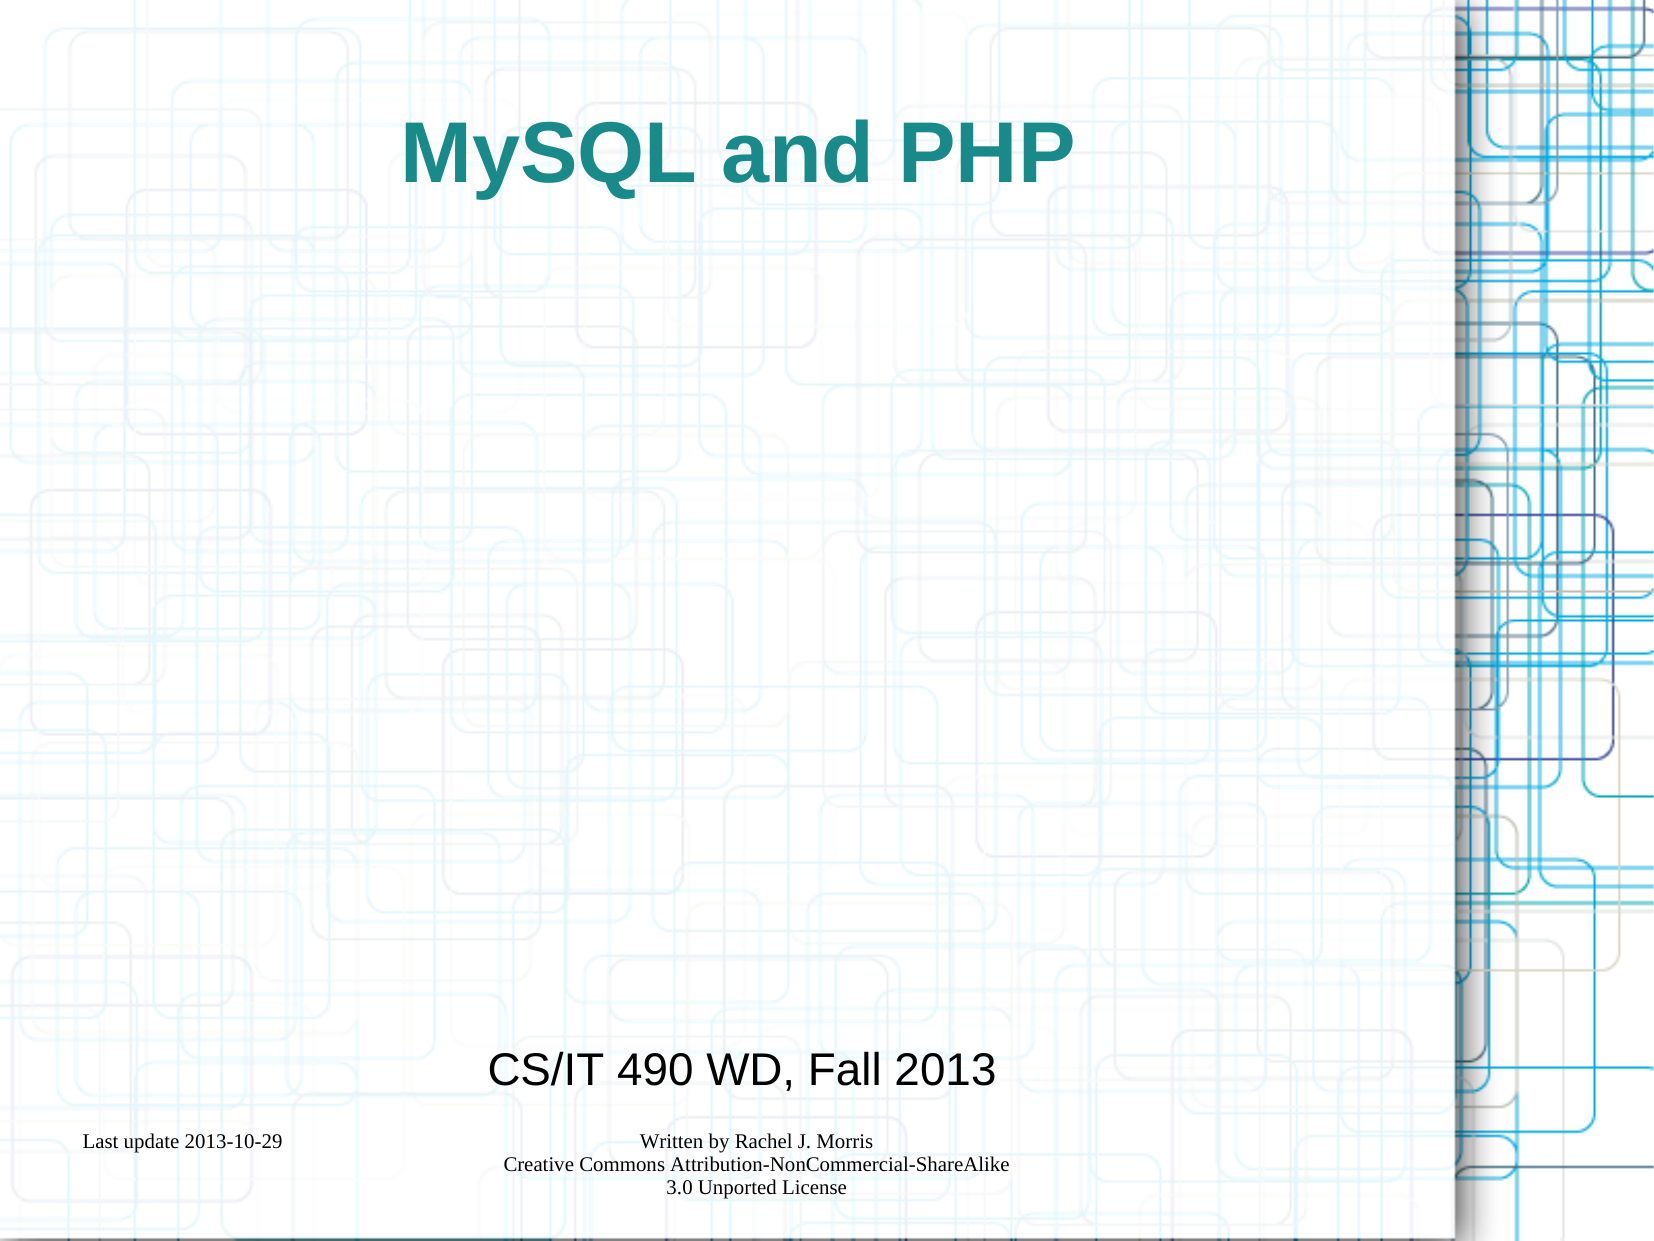

# MySQL and PHP
CS/IT 490 WD, Fall 2013